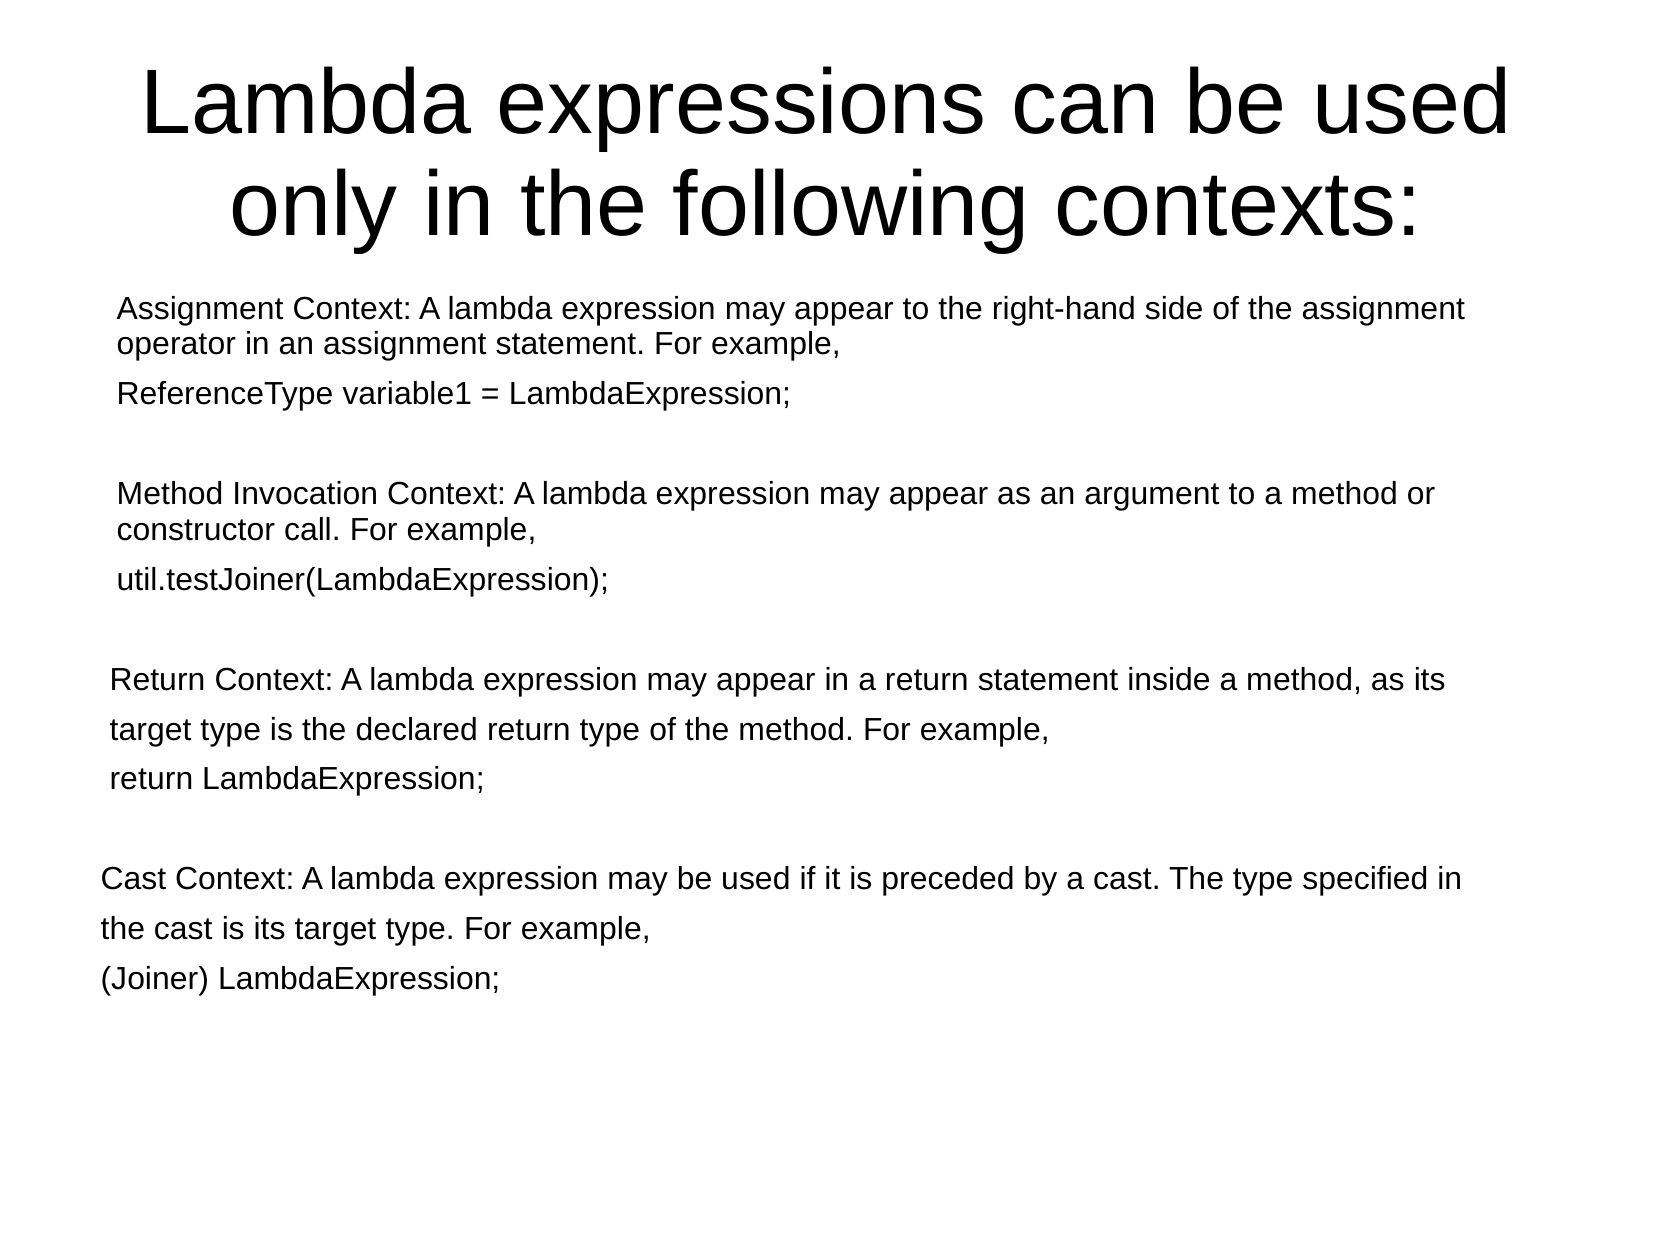

# Lambda expressions can be used only in the following contexts:
Assignment Context: A lambda expression may appear to the right-hand side of the assignment operator in an assignment statement. For example,
ReferenceType variable1 = LambdaExpression;
Method Invocation Context: A lambda expression may appear as an argument to a method or constructor call. For example,
util.testJoiner(LambdaExpression);
 Return Context: A lambda expression may appear in a return statement inside a method, as its
 target type is the declared return type of the method. For example,
 return LambdaExpression;
 Cast Context: A lambda expression may be used if it is preceded by a cast. The type specified in
 the cast is its target type. For example,
 (Joiner) LambdaExpression;